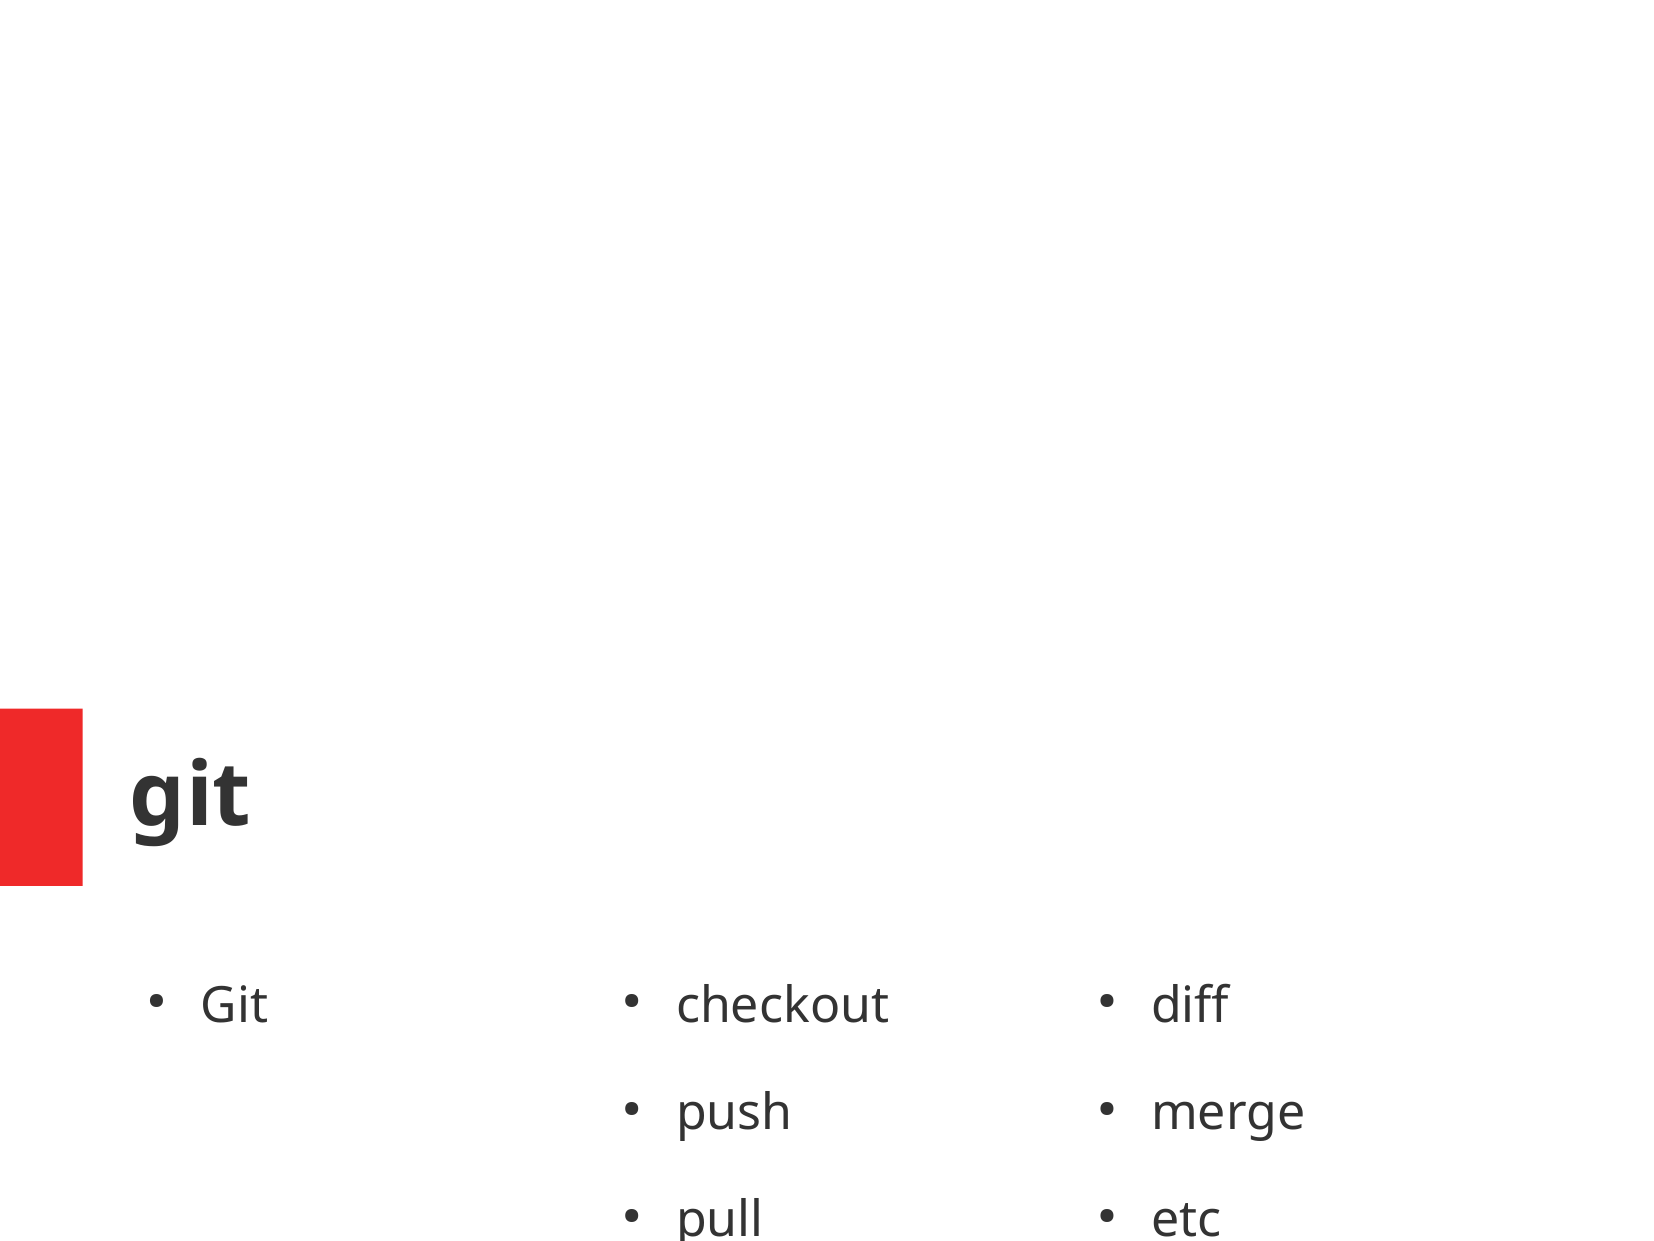

# git
Git
checkout
push
pull
diff
merge
etc